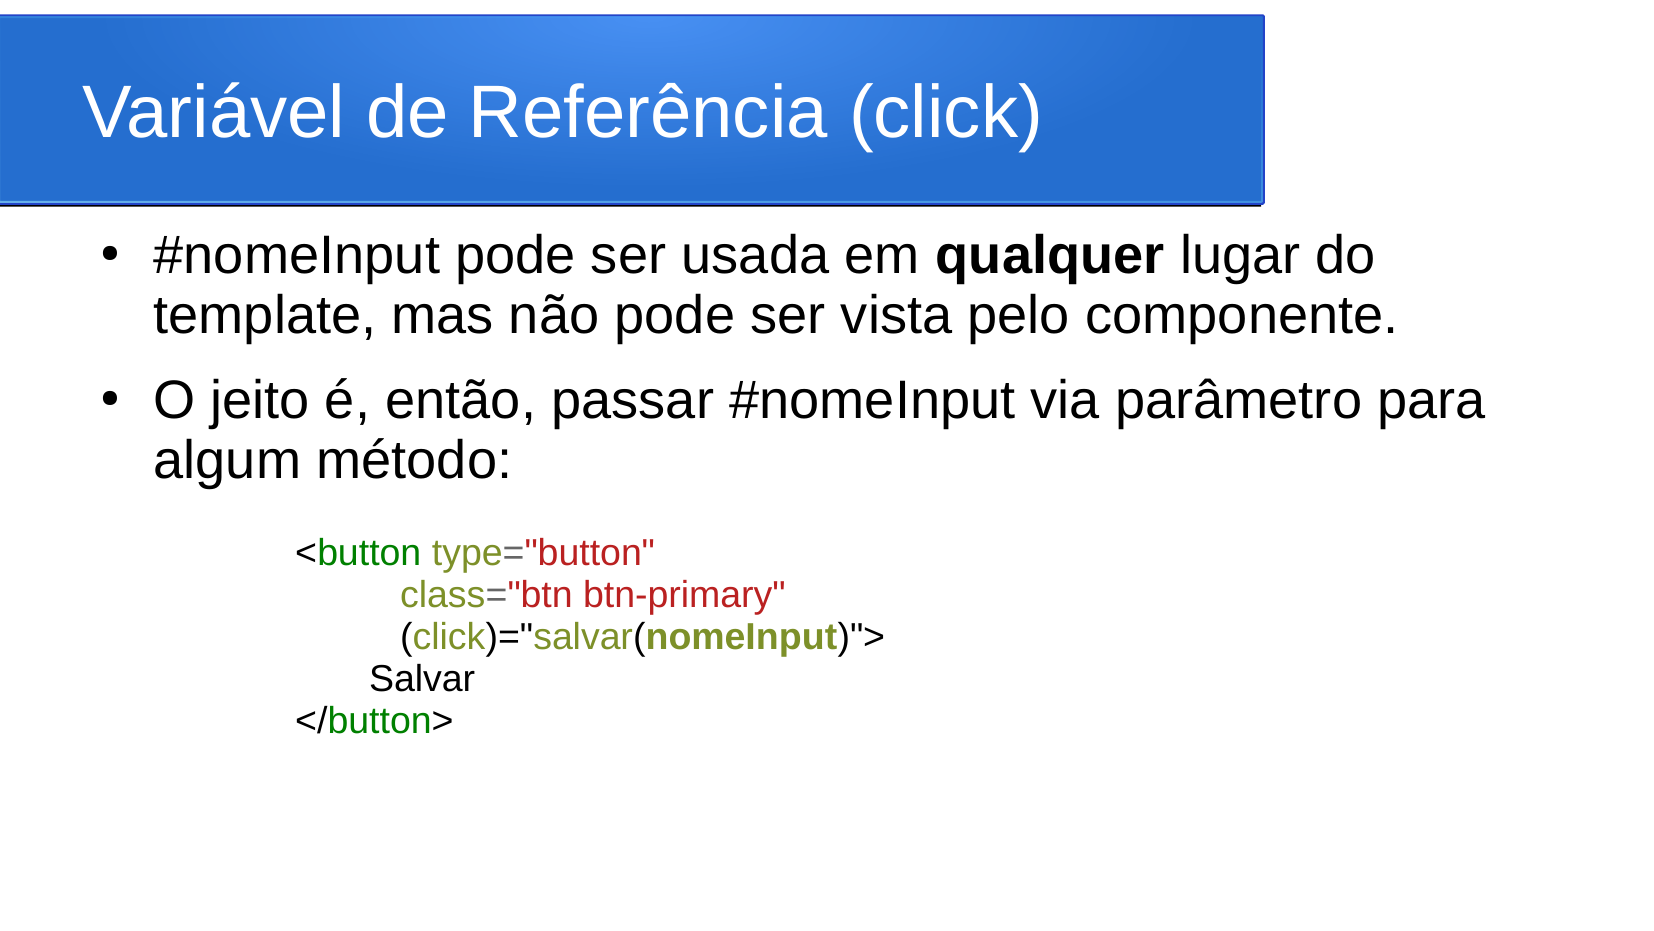

# Variável de Referência (click)
#nomeInput pode ser usada em qualquer lugar do template, mas não pode ser vista pelo componente.
O jeito é, então, passar #nomeInput via parâmetro para algum método:
<button type="button"
 class="btn btn-primary"
 (click)="salvar(nomeInput)">
	Salvar
</button>